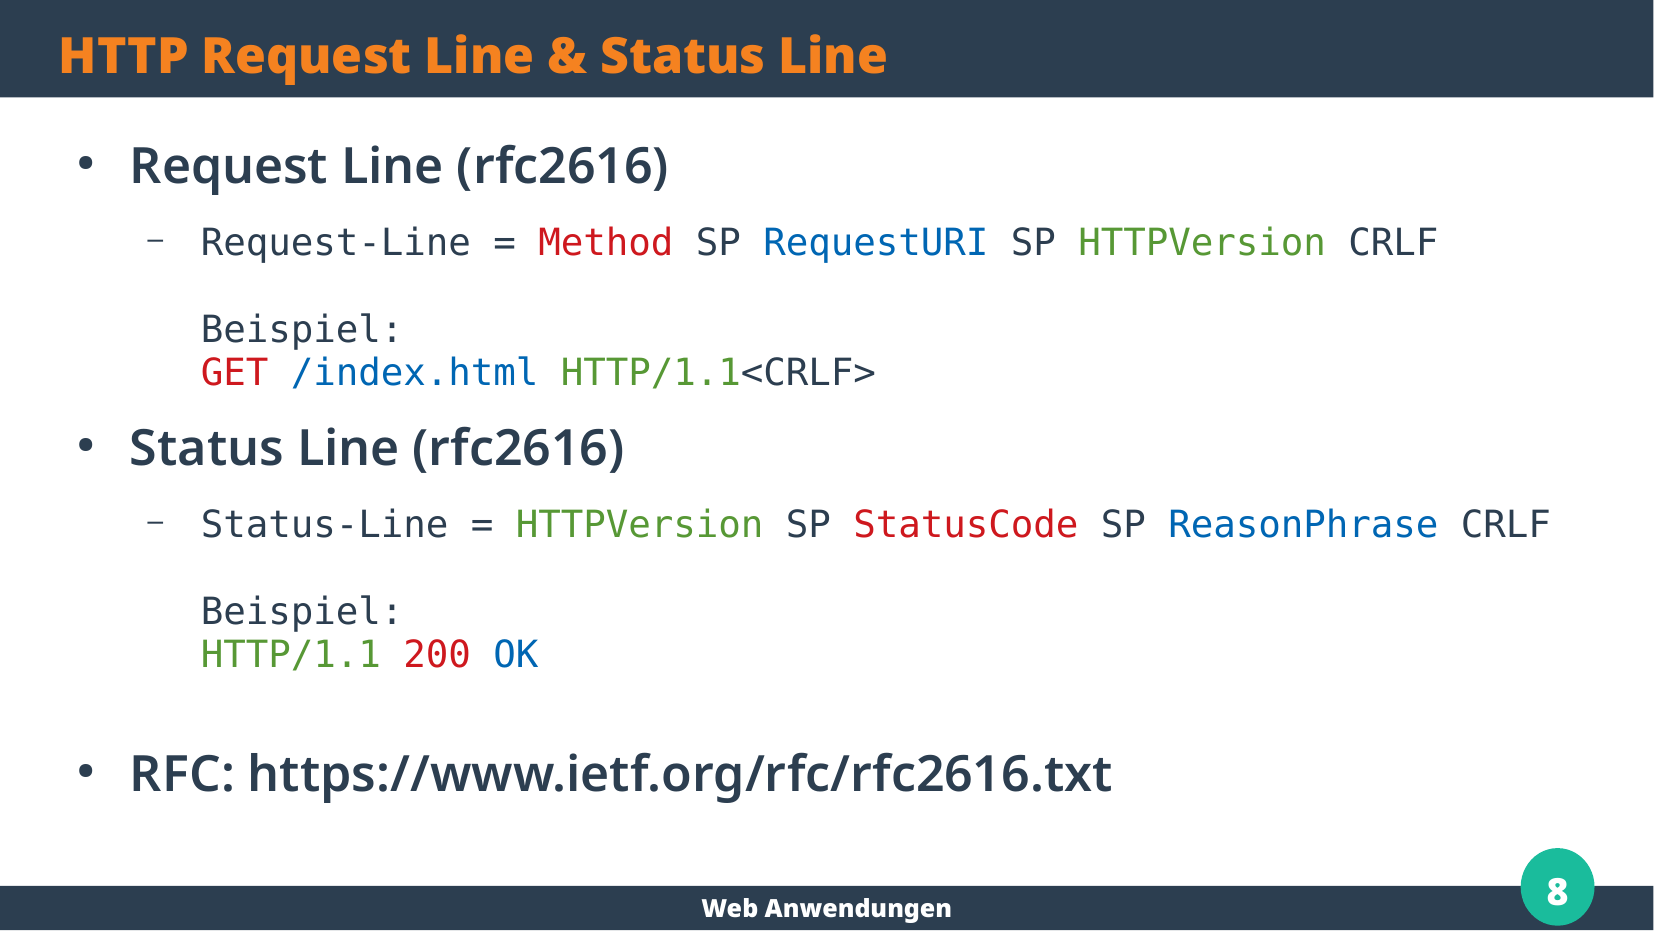

# HTTP Request Line & Status Line
Request Line (rfc2616)
Request-Line = Method SP RequestURI SP HTTPVersion CRLF
Beispiel:
GET /index.html HTTP/1.1<CRLF>
Status Line (rfc2616)
Status-Line = HTTPVersion SP StatusCode SP ReasonPhrase CRLF
Beispiel:
HTTP/1.1 200 OK
RFC: https://www.ietf.org/rfc/rfc2616.txt
8